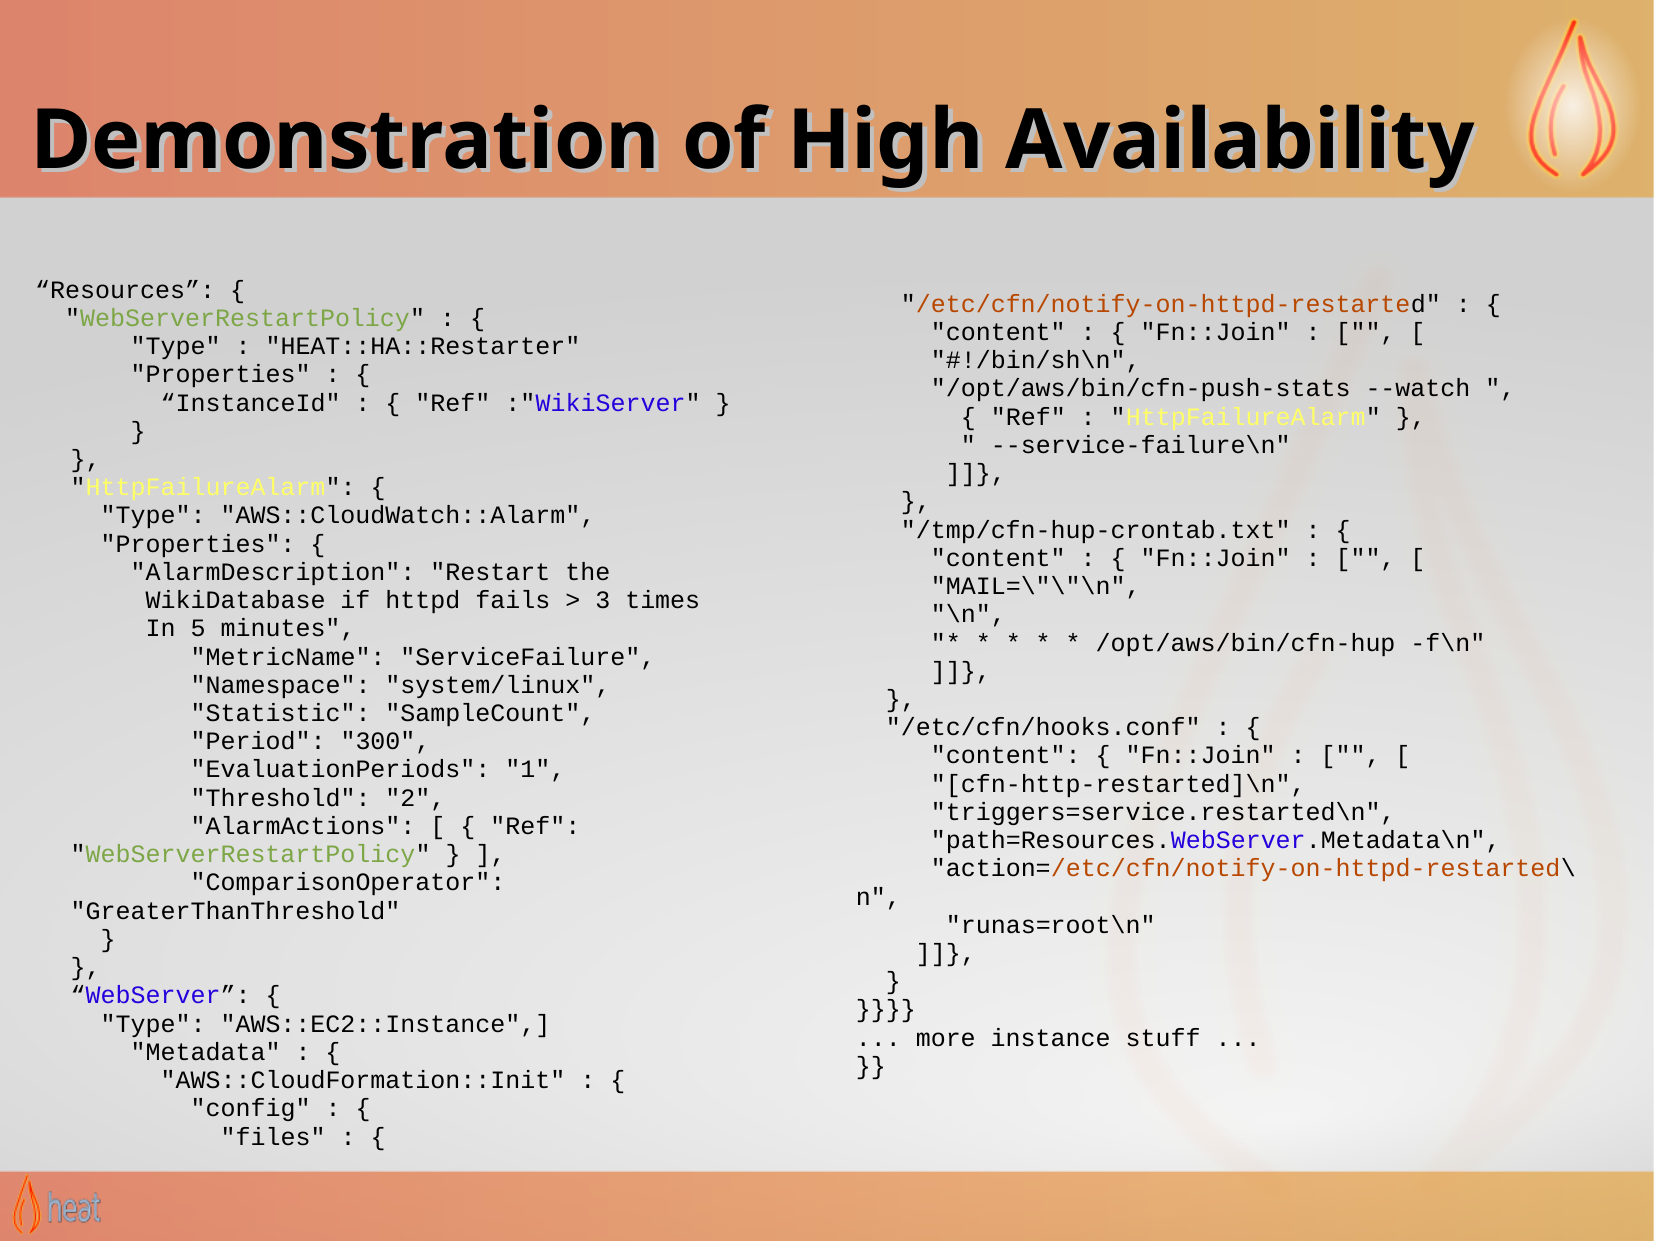

# Demonstration of High Availability
 "/etc/cfn/notify-on-httpd-restarted" : {
 "content" : { "Fn::Join" : ["", [
 "#!/bin/sh\n",
 "/opt/aws/bin/cfn-push-stats --watch ",
 { "Ref" : "HttpFailureAlarm" },
 " --service-failure\n"
 ]]},
 },
 "/tmp/cfn-hup-crontab.txt" : {
 "content" : { "Fn::Join" : ["", [
 "MAIL=\"\"\n",
 "\n",
 "* * * * * /opt/aws/bin/cfn-hup -f\n"
 ]]},
 },
 "/etc/cfn/hooks.conf" : {
 "content": { "Fn::Join" : ["", [
 "[cfn-http-restarted]\n",
 "triggers=service.restarted\n",
 "path=Resources.WebServer.Metadata\n",
 "action=/etc/cfn/notify-on-httpd-restarted\n",
 "runas=root\n"
 ]]},
 }
}}}}
... more instance stuff ...
}}
“Resources”: {
 "WebServerRestartPolicy" : {
 "Type" : "HEAT::HA::Restarter"
 "Properties" : {
 “InstanceId" : { "Ref" :"WikiServer" }
 }
},
"HttpFailureAlarm": {
 "Type": "AWS::CloudWatch::Alarm",
 "Properties": {
 "AlarmDescription": "Restart the
 WikiDatabase if httpd fails > 3 times
 In 5 minutes",
 "MetricName": "ServiceFailure",
 "Namespace": "system/linux",
 "Statistic": "SampleCount",
 "Period": "300",
 "EvaluationPeriods": "1",
 "Threshold": "2",
 "AlarmActions": [ { "Ref": "WebServerRestartPolicy" } ],
 "ComparisonOperator": "GreaterThanThreshold"
 }
},
“WebServer”: {
 "Type": "AWS::EC2::Instance",]
 "Metadata" : {
 "AWS::CloudFormation::Init" : {
 "config" : {
 "files" : {